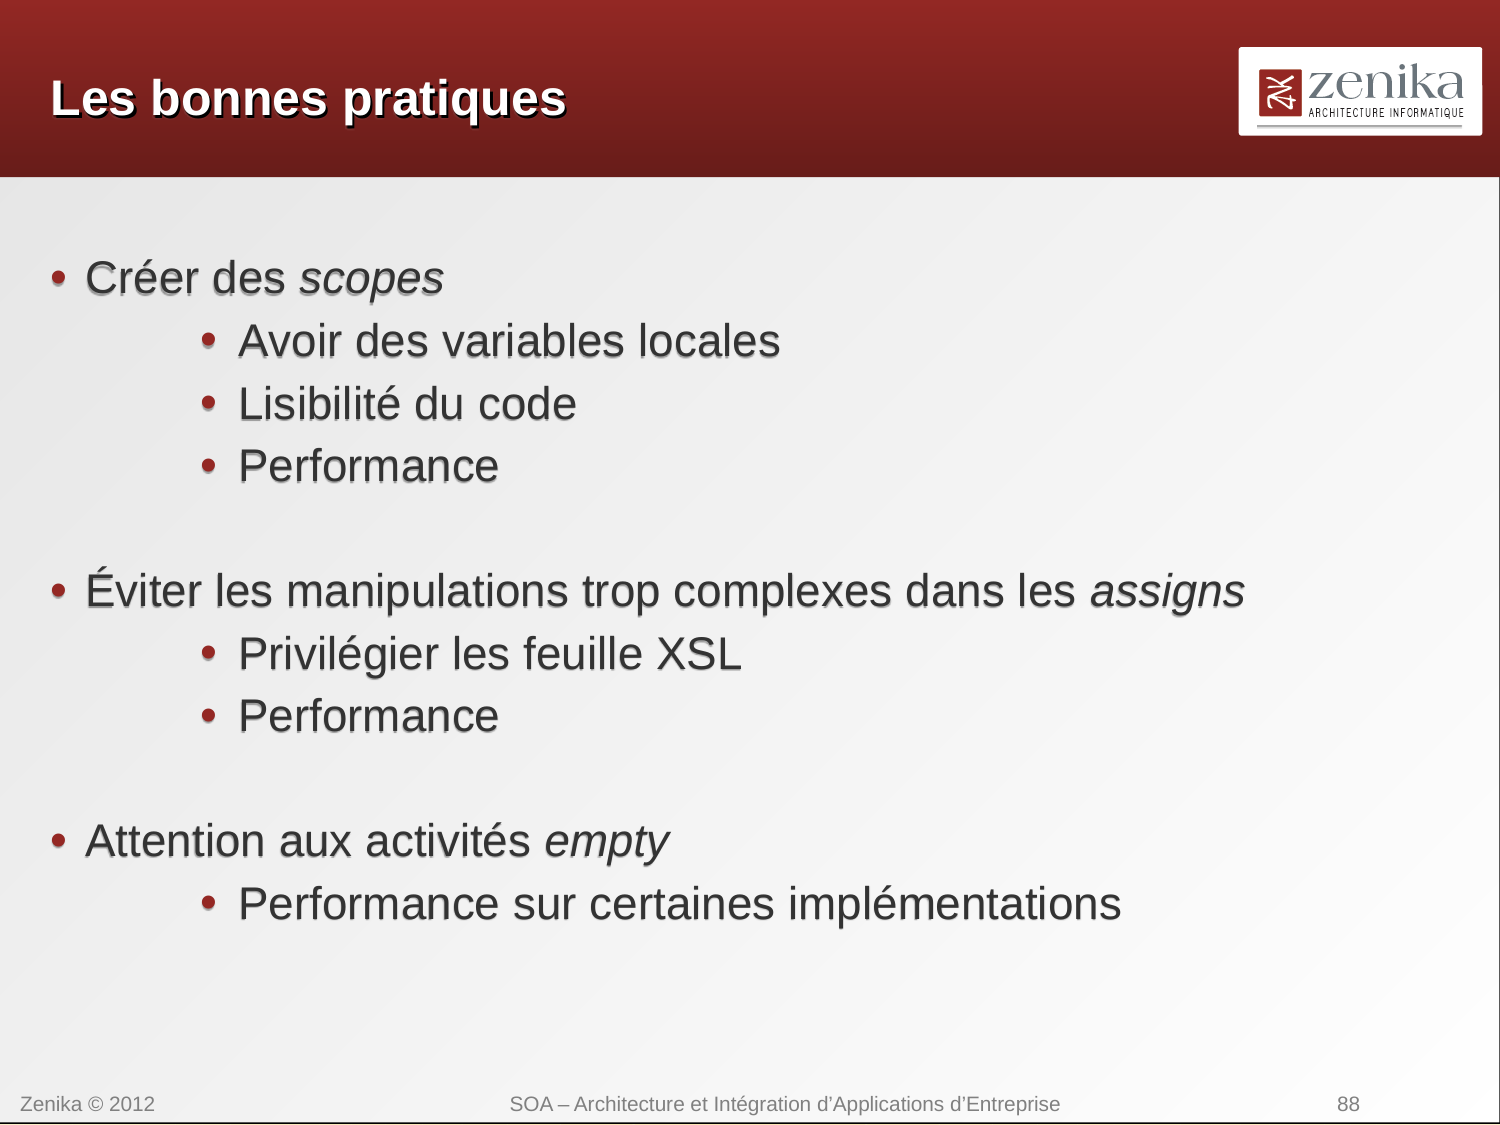

# Les bonnes pratiques
Créer des scopes
Avoir des variables locales
Lisibilité du code
Performance
Éviter les manipulations trop complexes dans les assigns
Privilégier les feuille XSL
Performance
Attention aux activités empty
Performance sur certaines implémentations